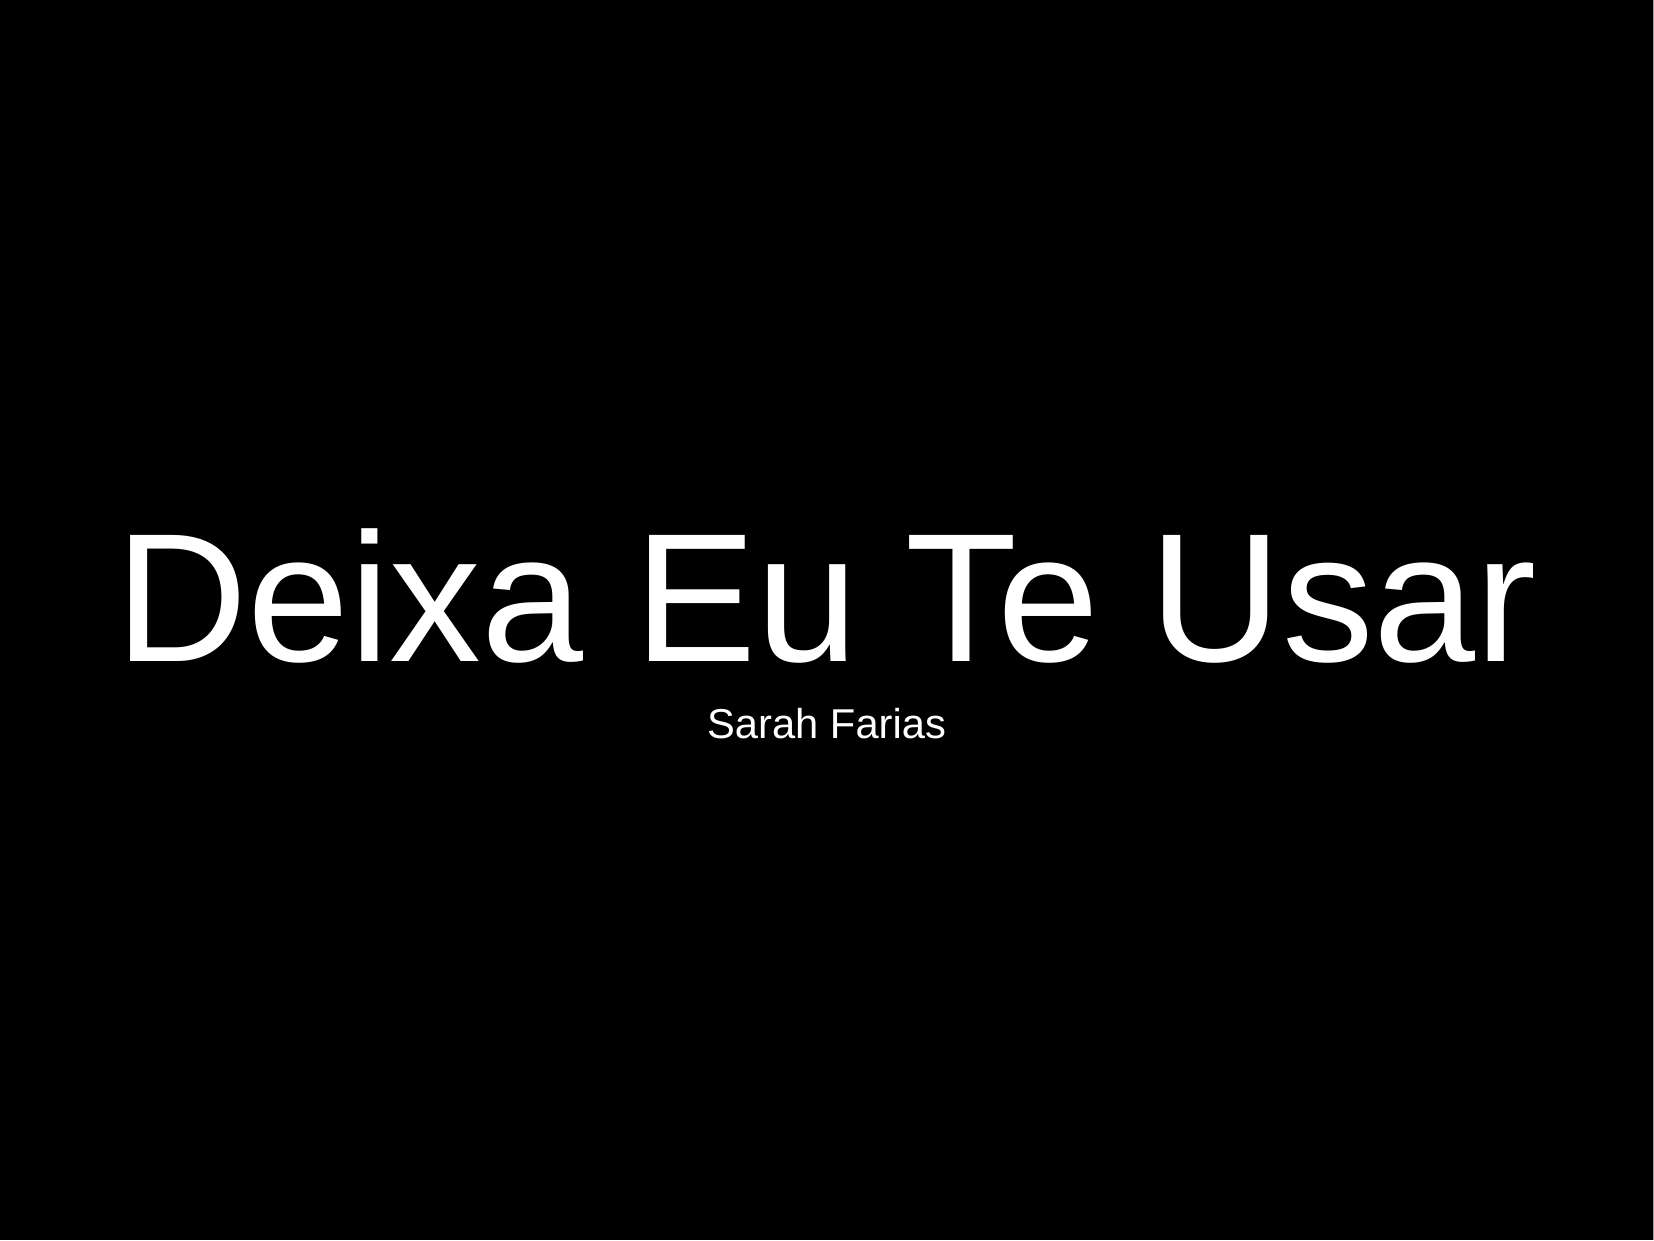

# Deixa Eu Te Usar
Sarah Farias